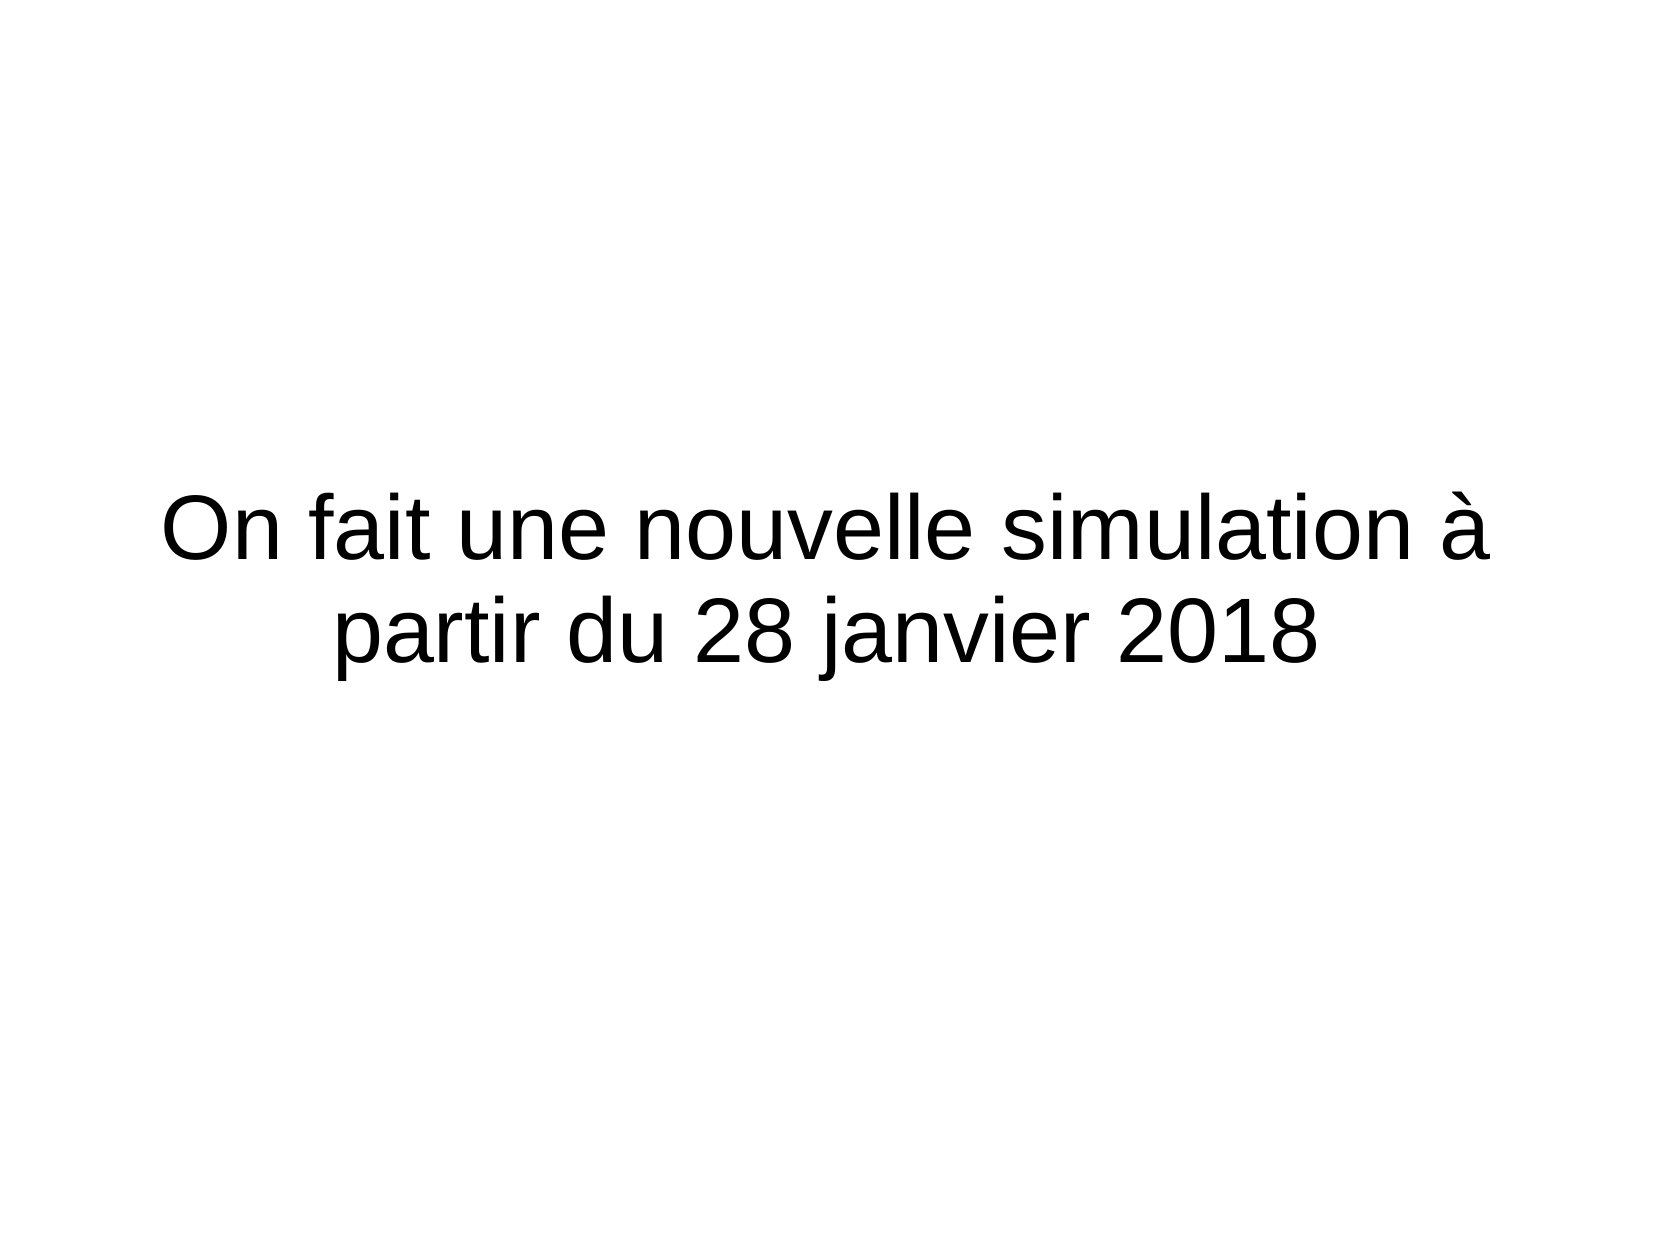

# On fait une nouvelle simulation à partir du 28 janvier 2018